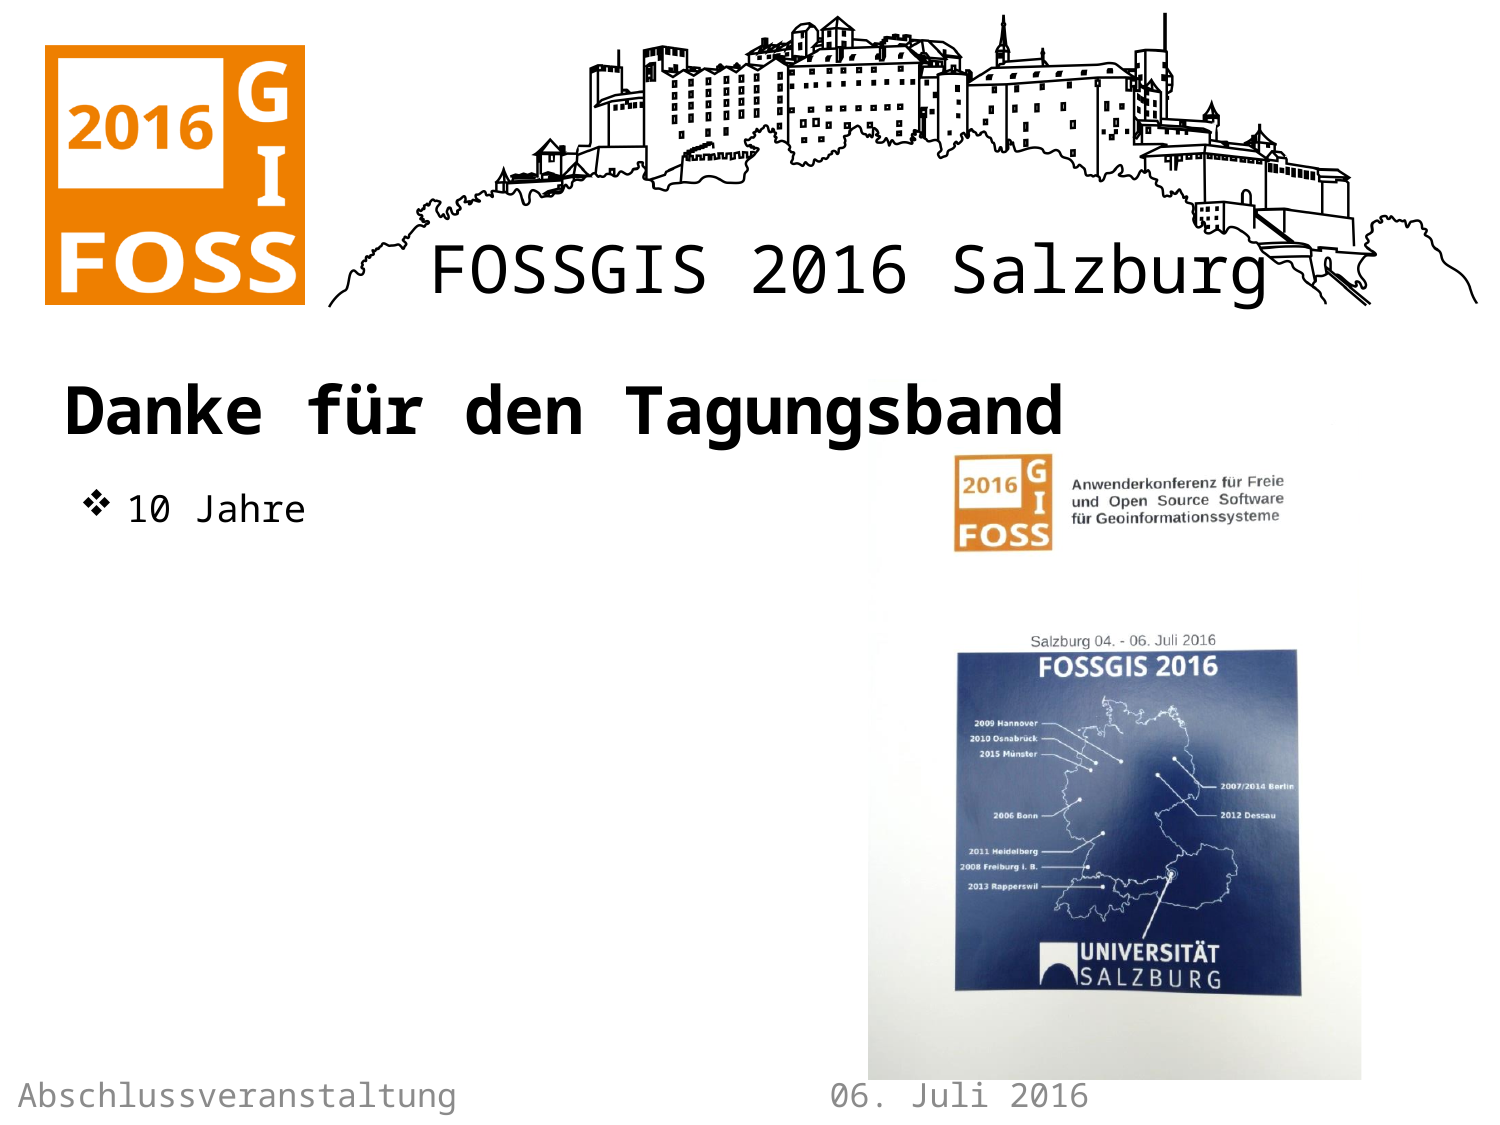

FOSSGIS 2016 Salzburg
Danke für den Tagungsband
10 Jahre
# Abschlussveranstaltung						06. Juli 2016